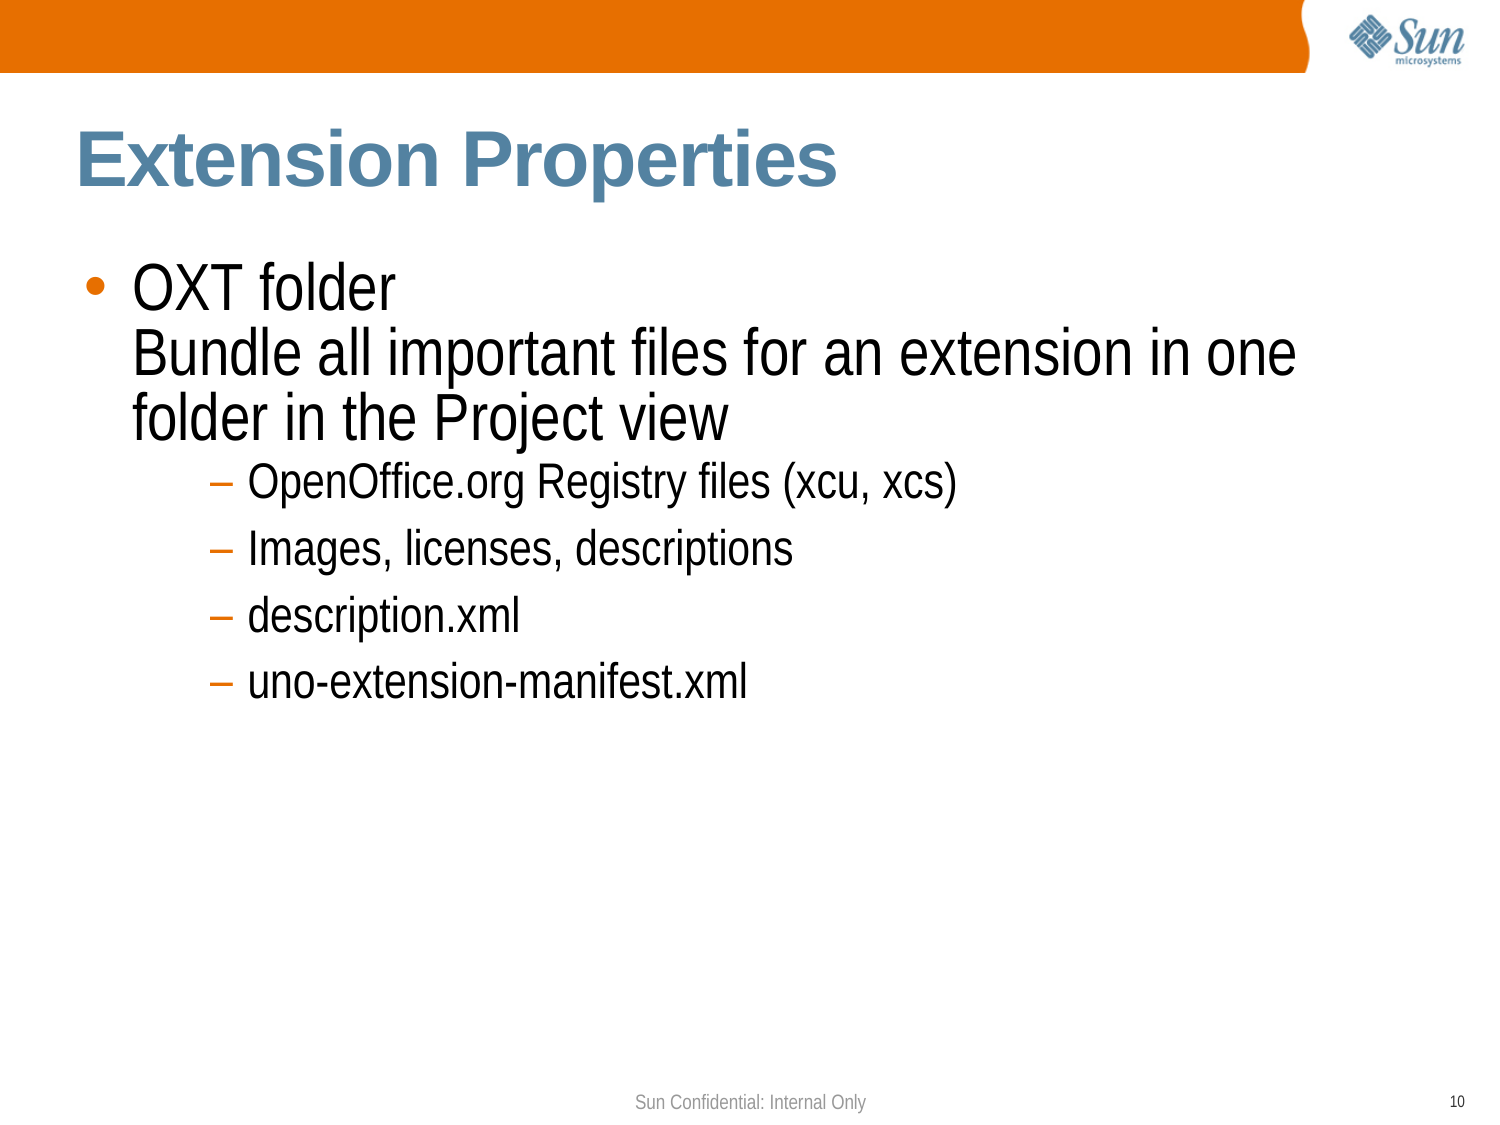

# Extension Properties
OXT folder
Bundle all important files for an extension in one folder in the Project view
OpenOffice.org Registry files (xcu, xcs)
Images, licenses, descriptions
description.xml
uno-extension-manifest.xml